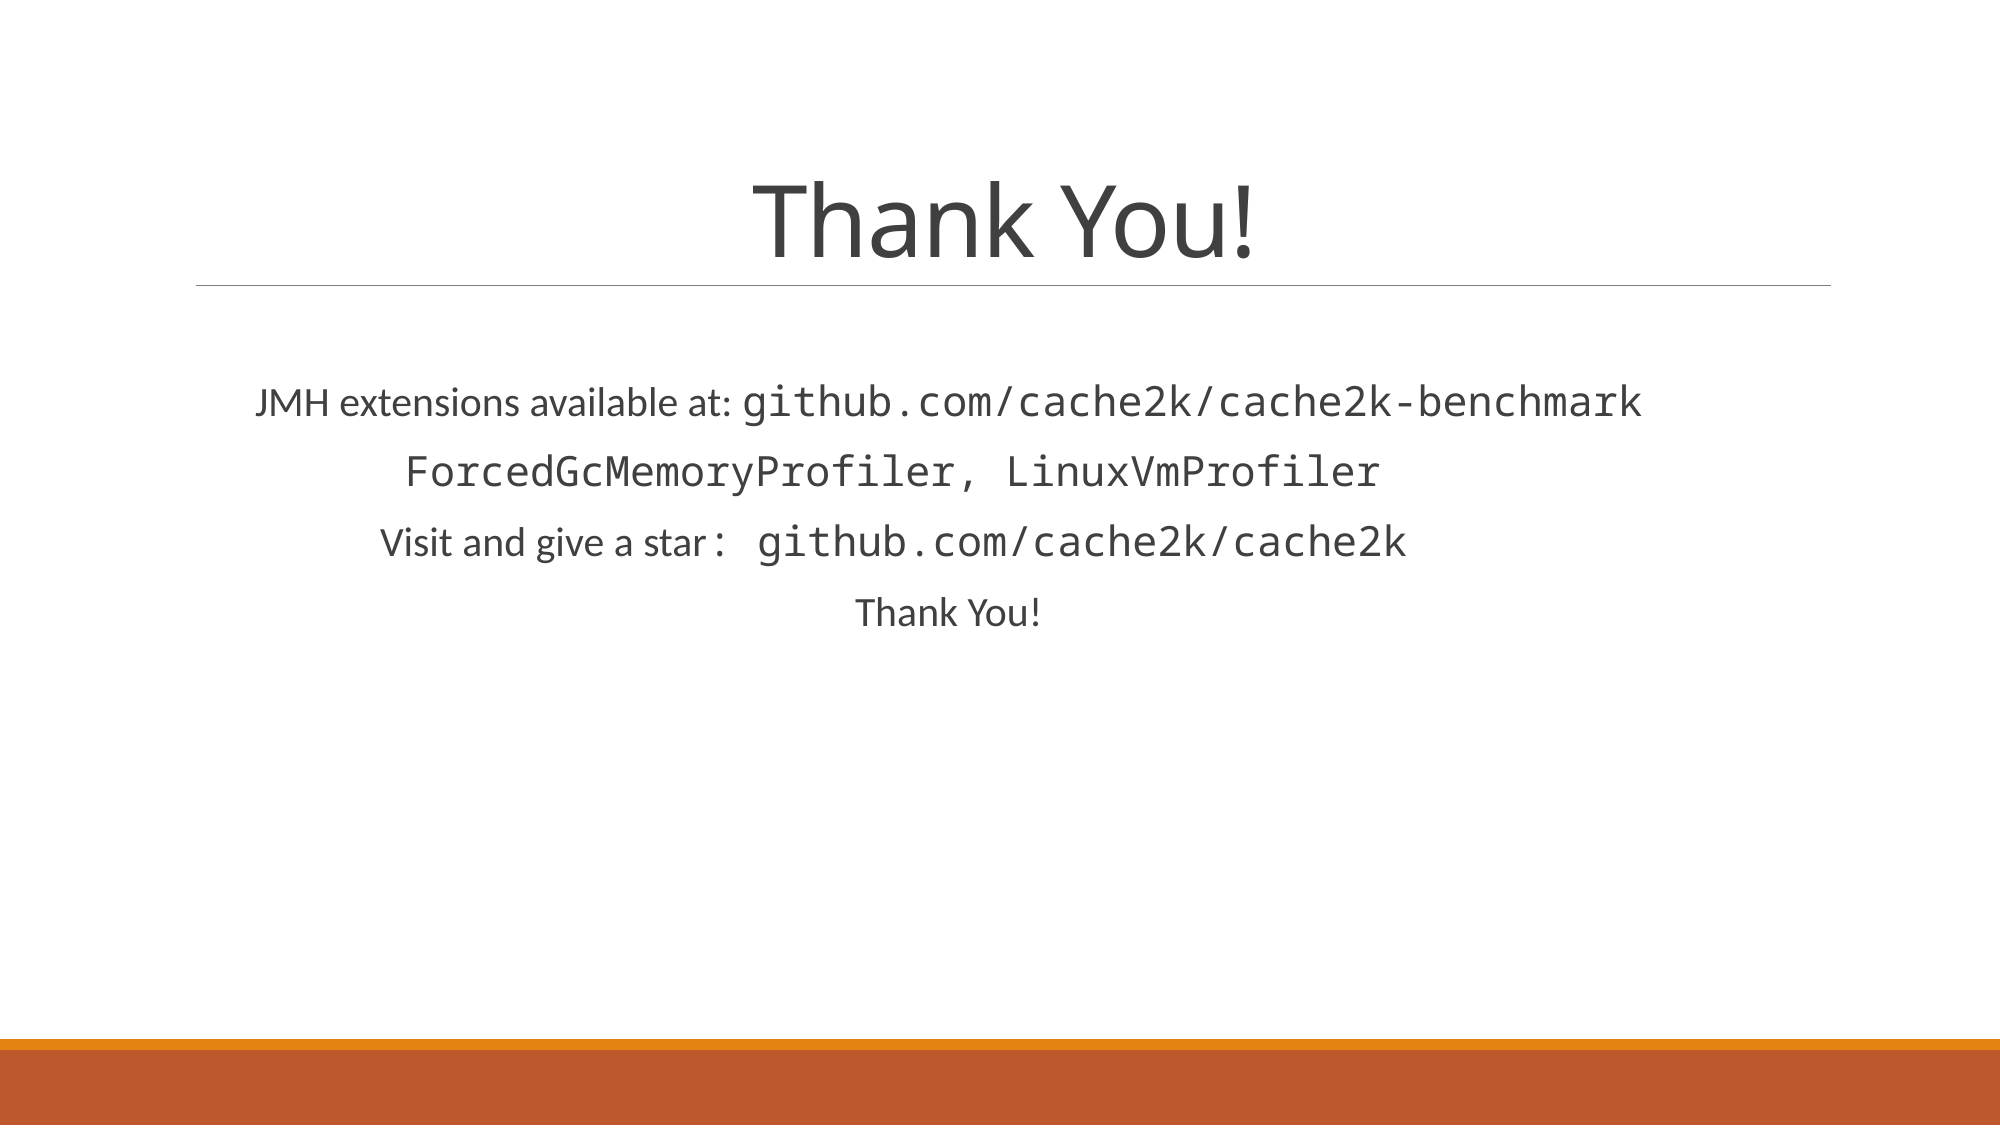

# Thank You!
	JMH extensions available at: github.com/cache2k/cache2k-benchmark
	 ForcedGcMemoryProfiler, LinuxVmProfiler
	 Visit and give a star: github.com/cache2k/cache2k
 Thank You!